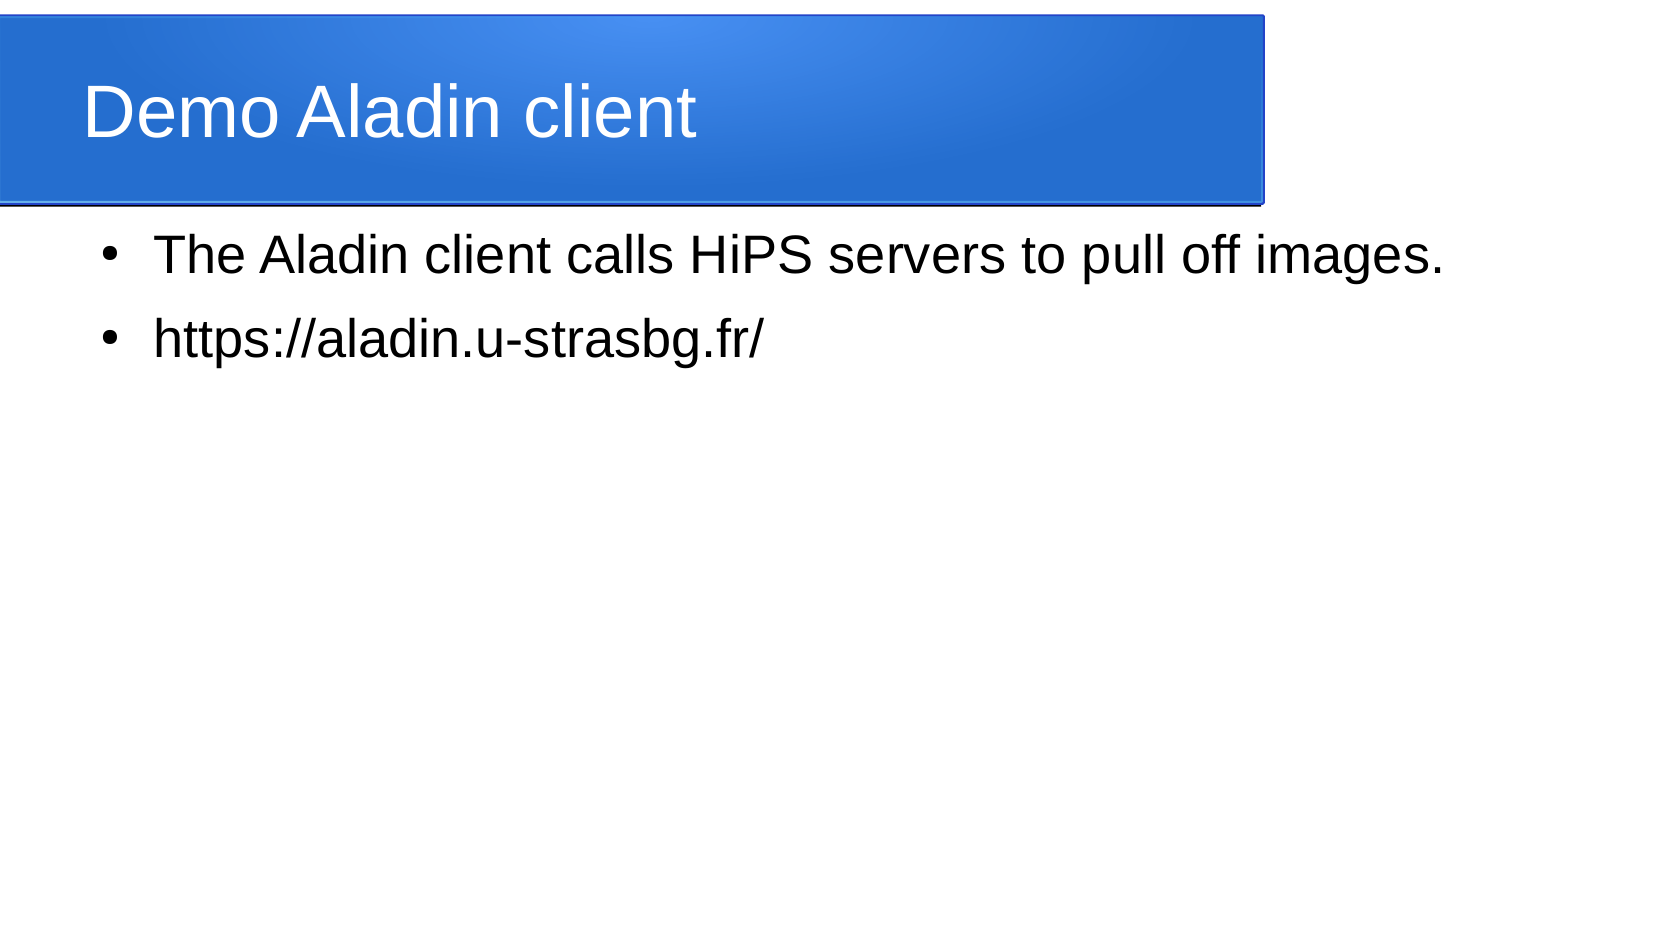

# Demo Aladin client
The Aladin client calls HiPS servers to pull off images.
https://aladin.u-strasbg.fr/